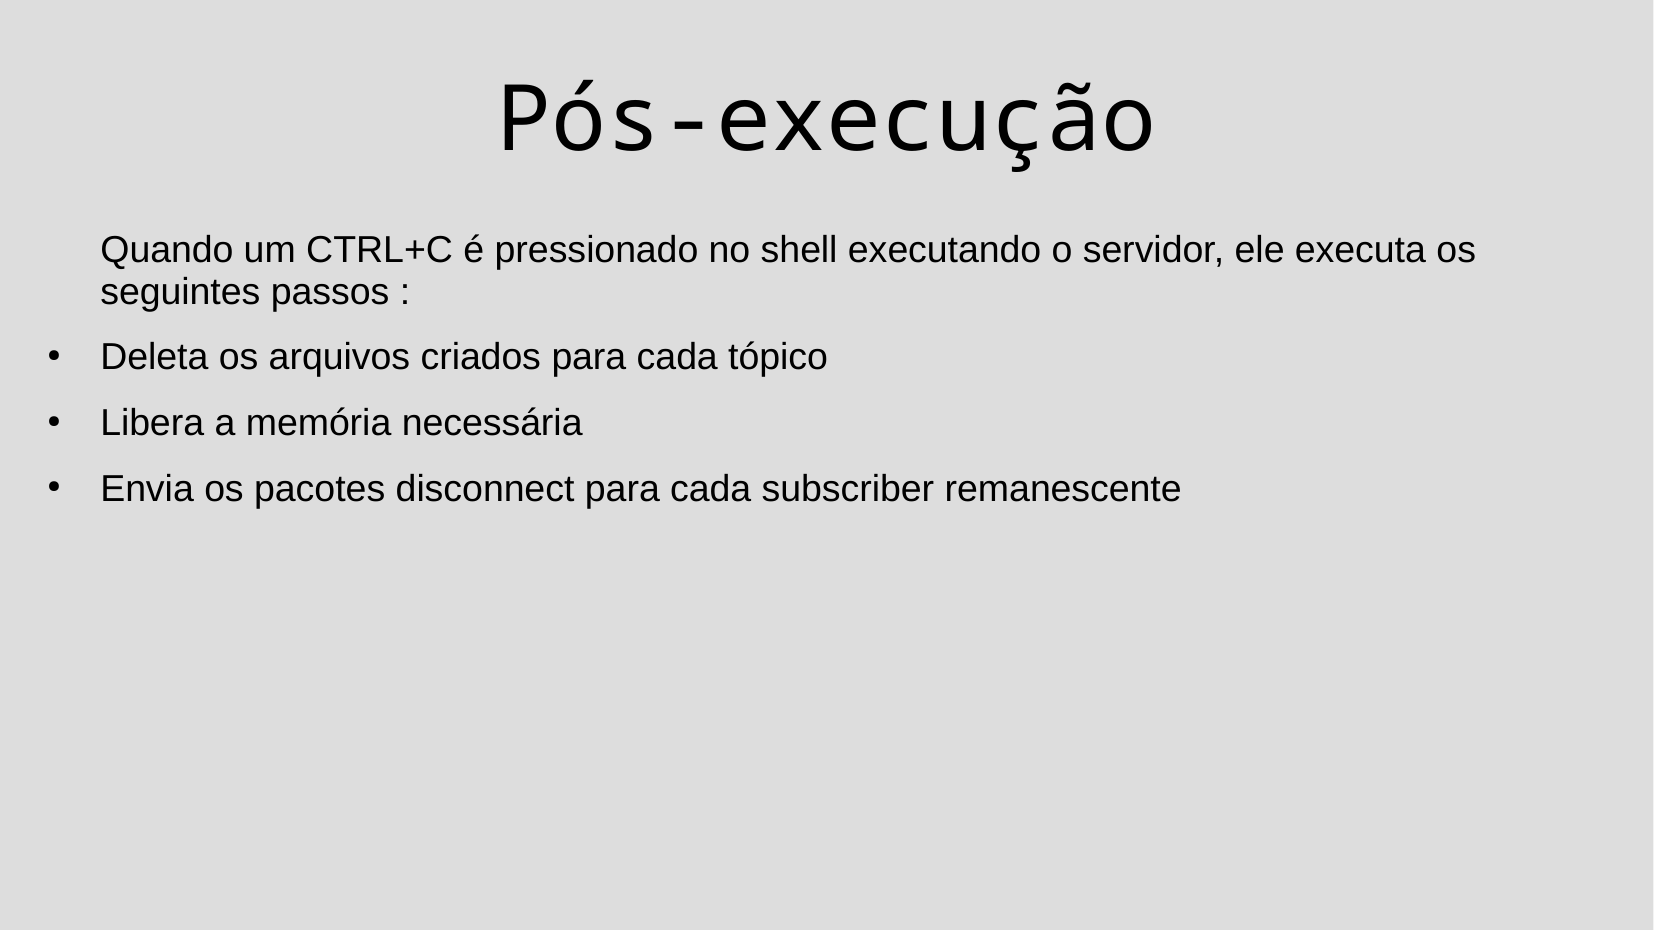

# Pós-execução
Quando um CTRL+C é pressionado no shell executando o servidor, ele executa os seguintes passos :
Deleta os arquivos criados para cada tópico
Libera a memória necessária
Envia os pacotes disconnect para cada subscriber remanescente